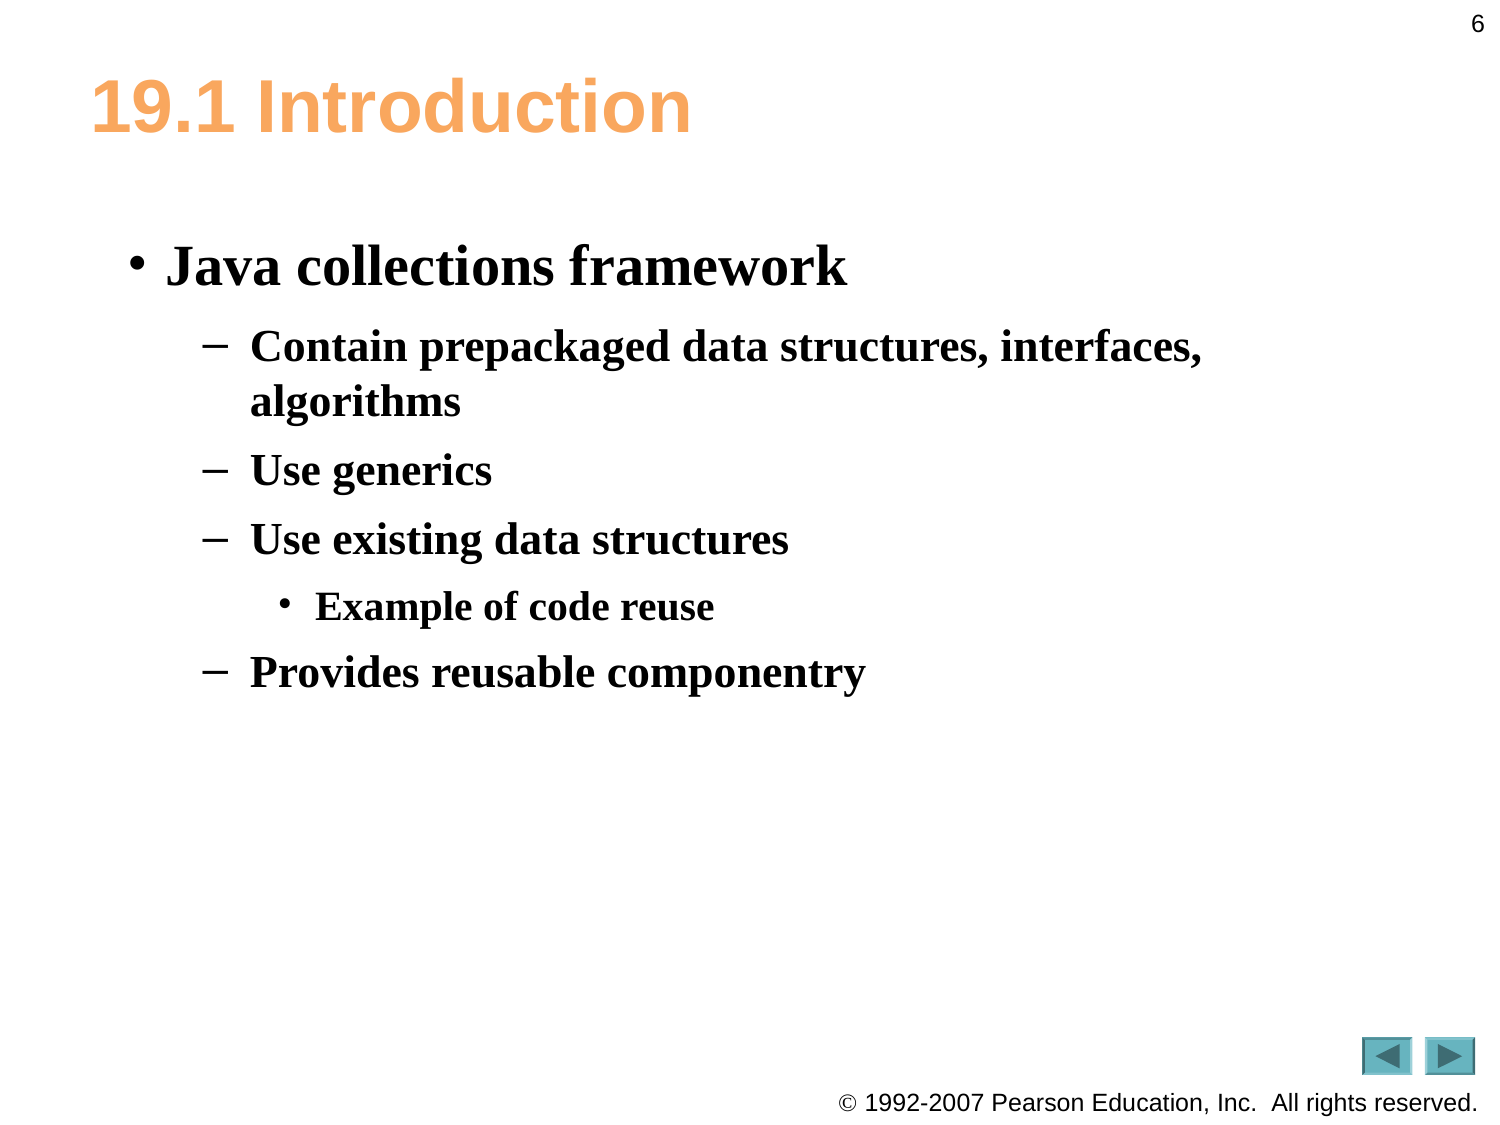

# 19.1 Introduction
Java collections framework
Contain prepackaged data structures, interfaces, algorithms
Use generics
Use existing data structures
Example of code reuse
Provides reusable componentry